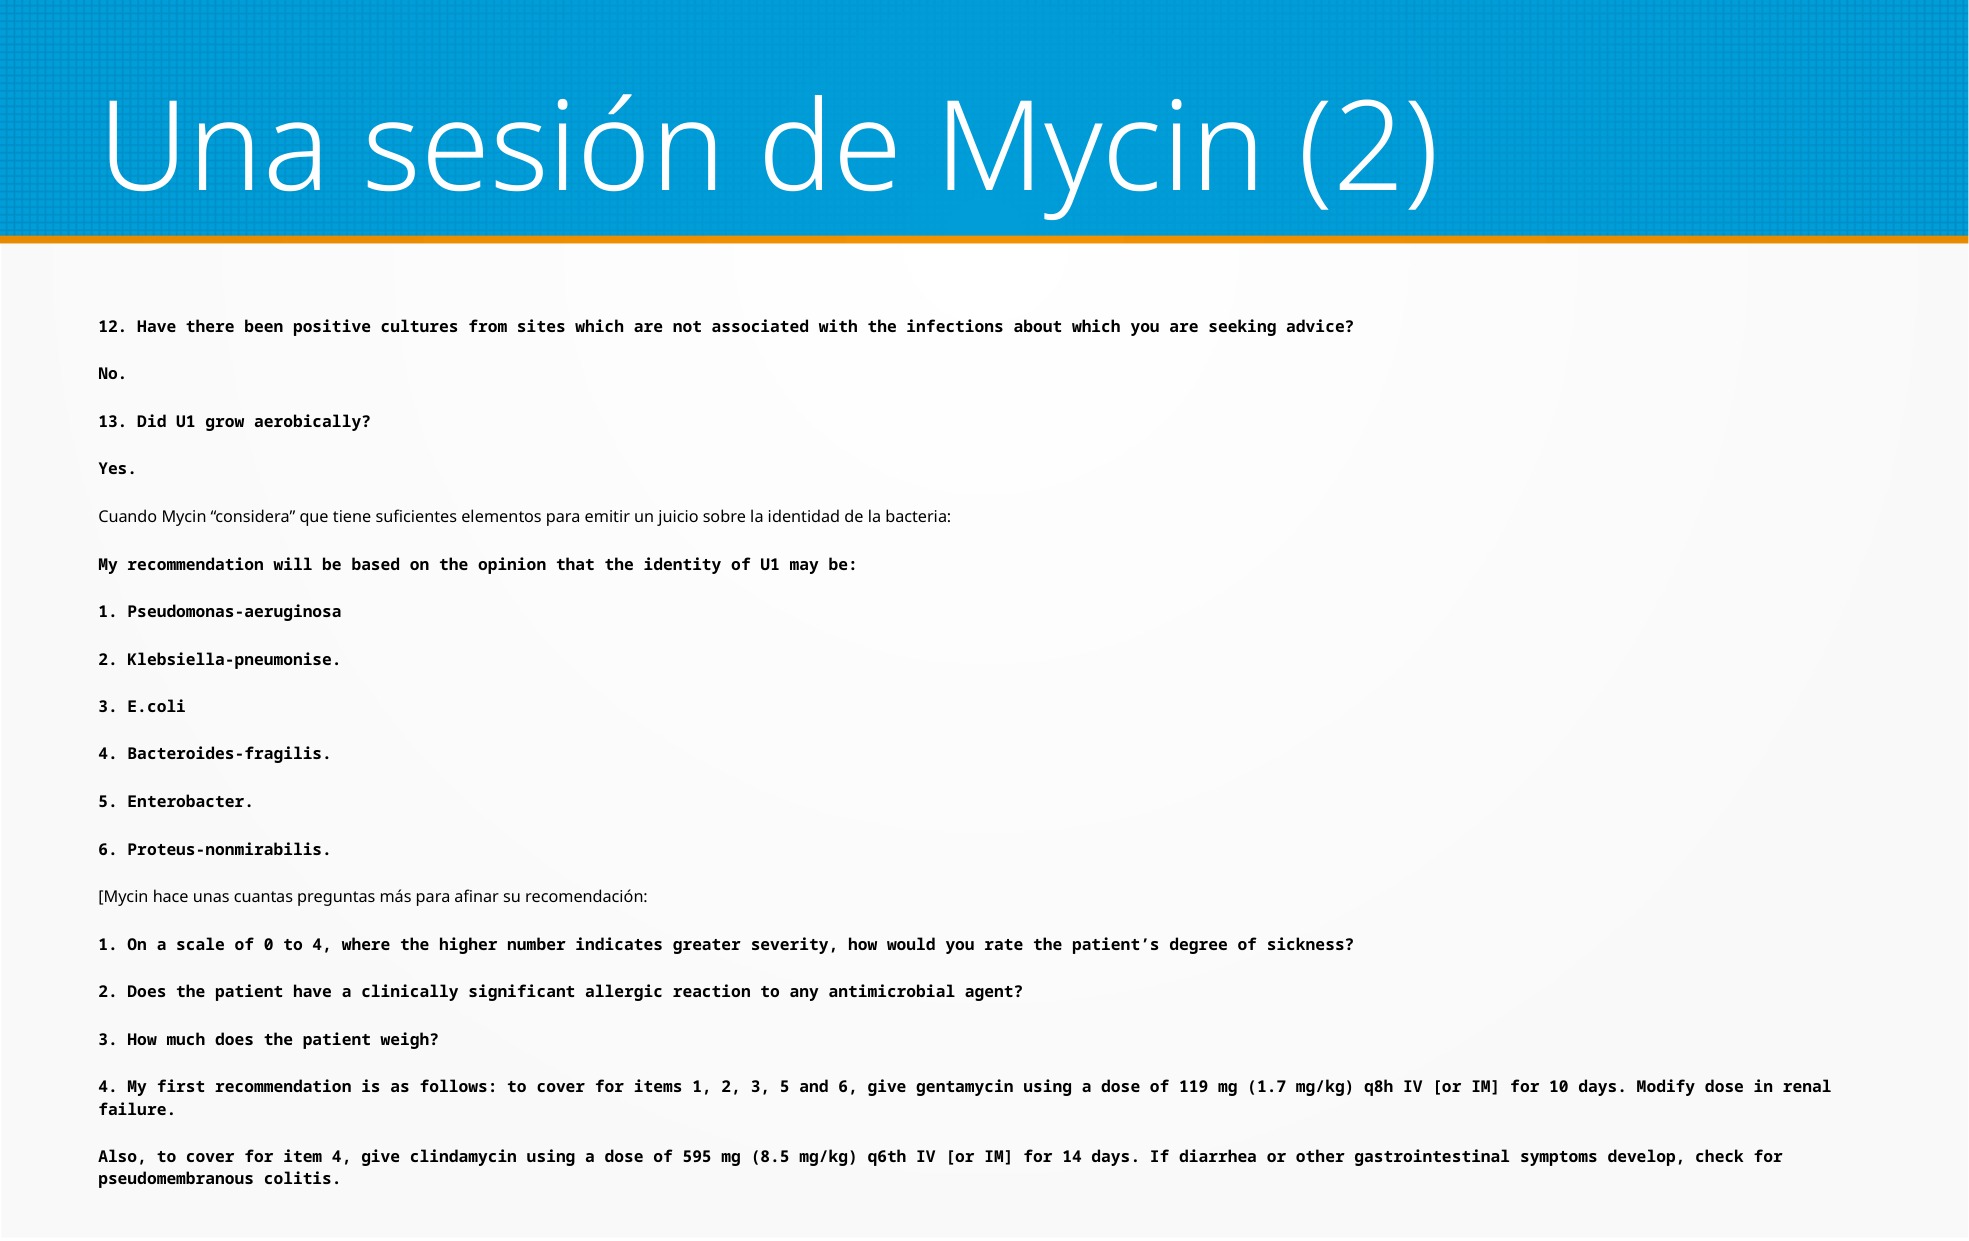

# Una sesión de Mycin (2)
12. Have there been positive cultures from sites which are not associated with the infections about which you are seeking advice?
No.
13. Did U1 grow aerobically?
Yes.
Cuando Mycin “considera” que tiene suficientes elementos para emitir un juicio sobre la identidad de la bacteria:
My recommendation will be based on the opinion that the identity of U1 may be:
1. Pseudomonas-aeruginosa
2. Klebsiella-pneumonise.
3. E.coli
4. Bacteroides-fragilis.
5. Enterobacter.
6. Proteus-nonmirabilis.
[Mycin hace unas cuantas preguntas más para afinar su recomendación:
1. On a scale of 0 to 4, where the higher number indicates greater severity, how would you rate the patient’s degree of sickness?
2. Does the patient have a clinically significant allergic reaction to any antimicrobial agent?
3. How much does the patient weigh?
4. My first recommendation is as follows: to cover for items 1, 2, 3, 5 and 6, give gentamycin using a dose of 119 mg (1.7 mg/kg) q8h IV [or IM] for 10 days. Modify dose in renal failure.
Also, to cover for item 4, give clindamycin using a dose of 595 mg (8.5 mg/kg) q6th IV [or IM] for 14 days. If diarrhea or other gastrointestinal symptoms develop, check for pseudomembranous colitis.